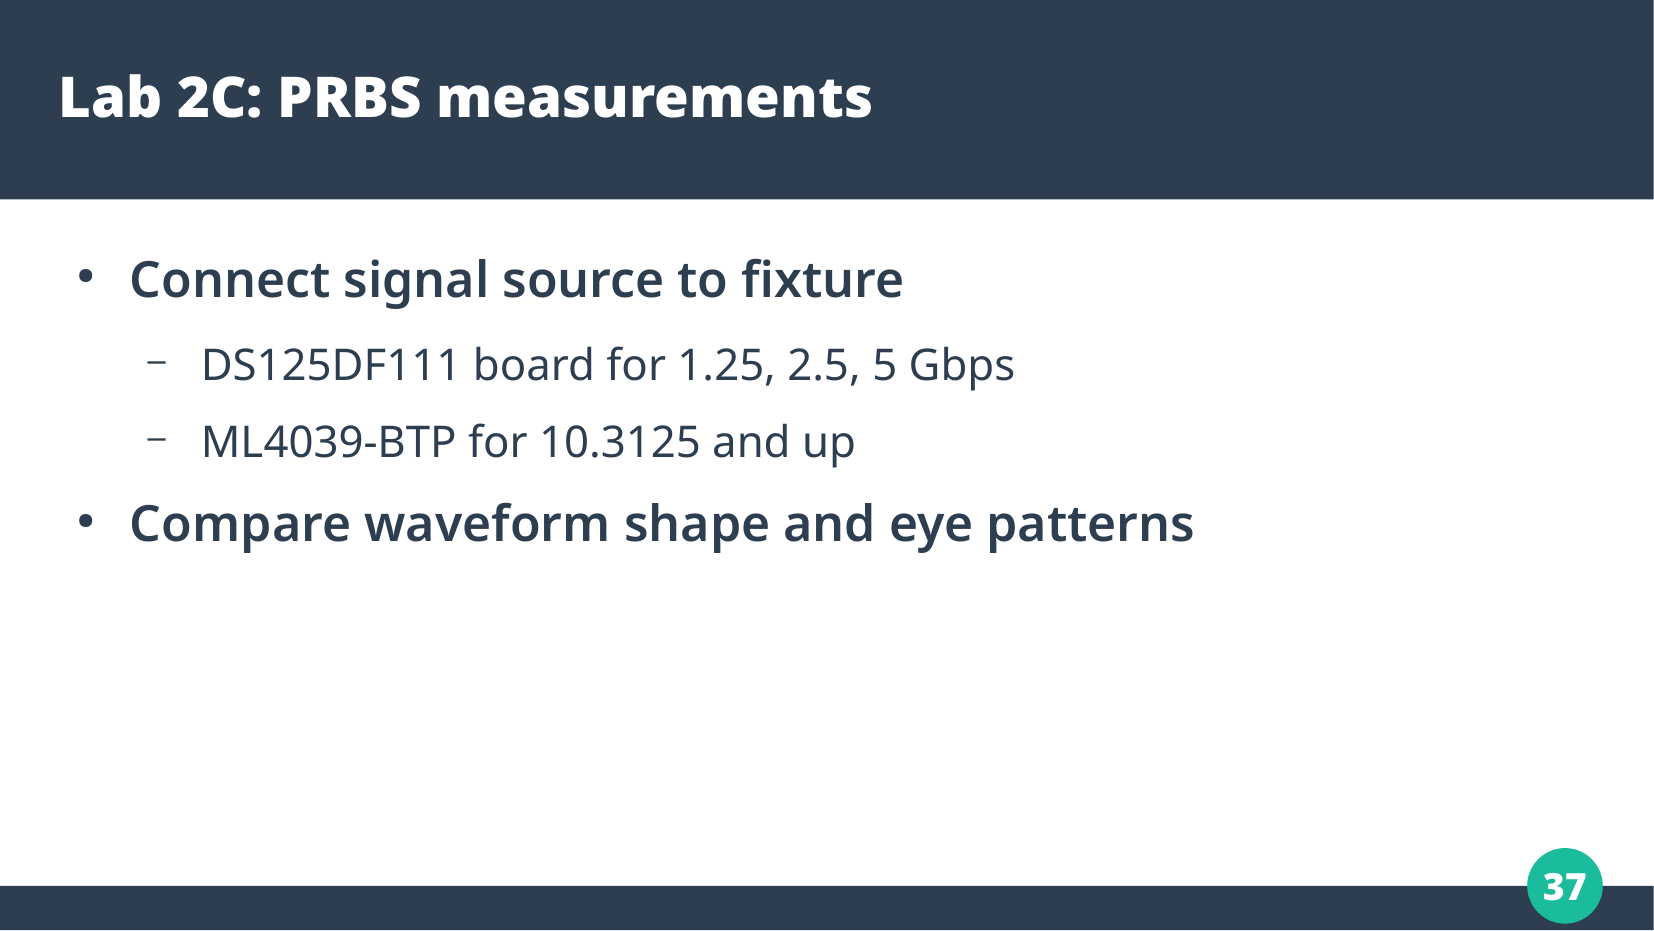

# Lab 2C: PRBS measurements
Connect signal source to fixture
DS125DF111 board for 1.25, 2.5, 5 Gbps
ML4039-BTP for 10.3125 and up
Compare waveform shape and eye patterns